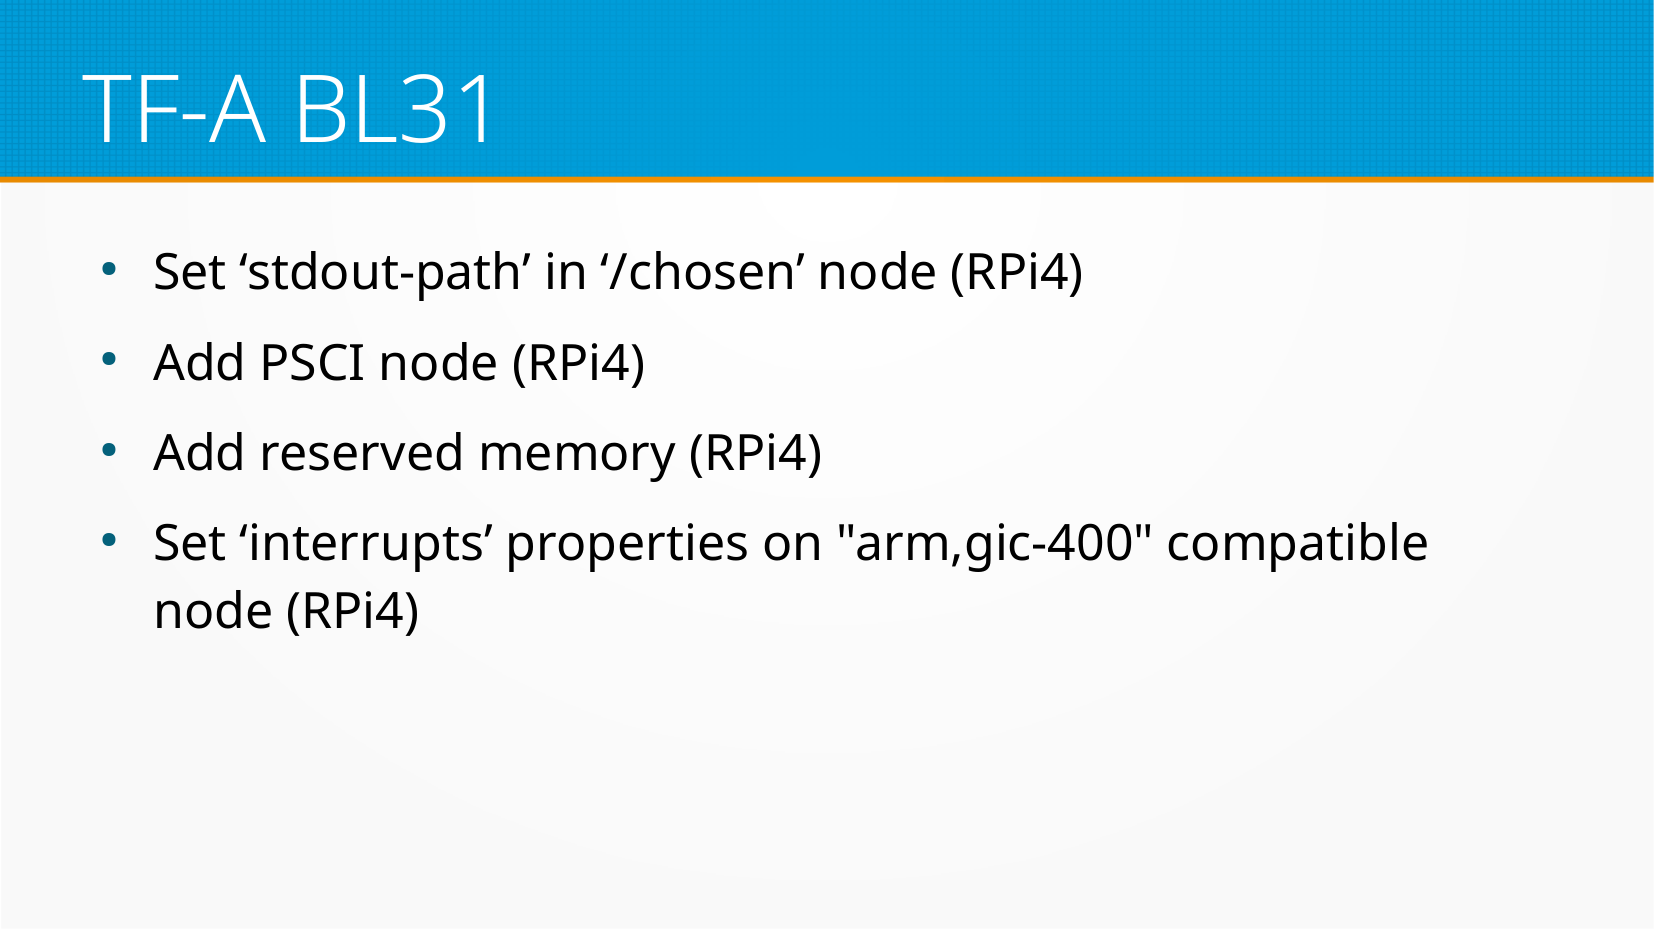

# TF-A BL31
Set ‘stdout-path’ in ‘/chosen’ node (RPi4)
Add PSCI node (RPi4)
Add reserved memory (RPi4)
Set ‘interrupts’ properties on "arm,gic-400" compatible node (RPi4)